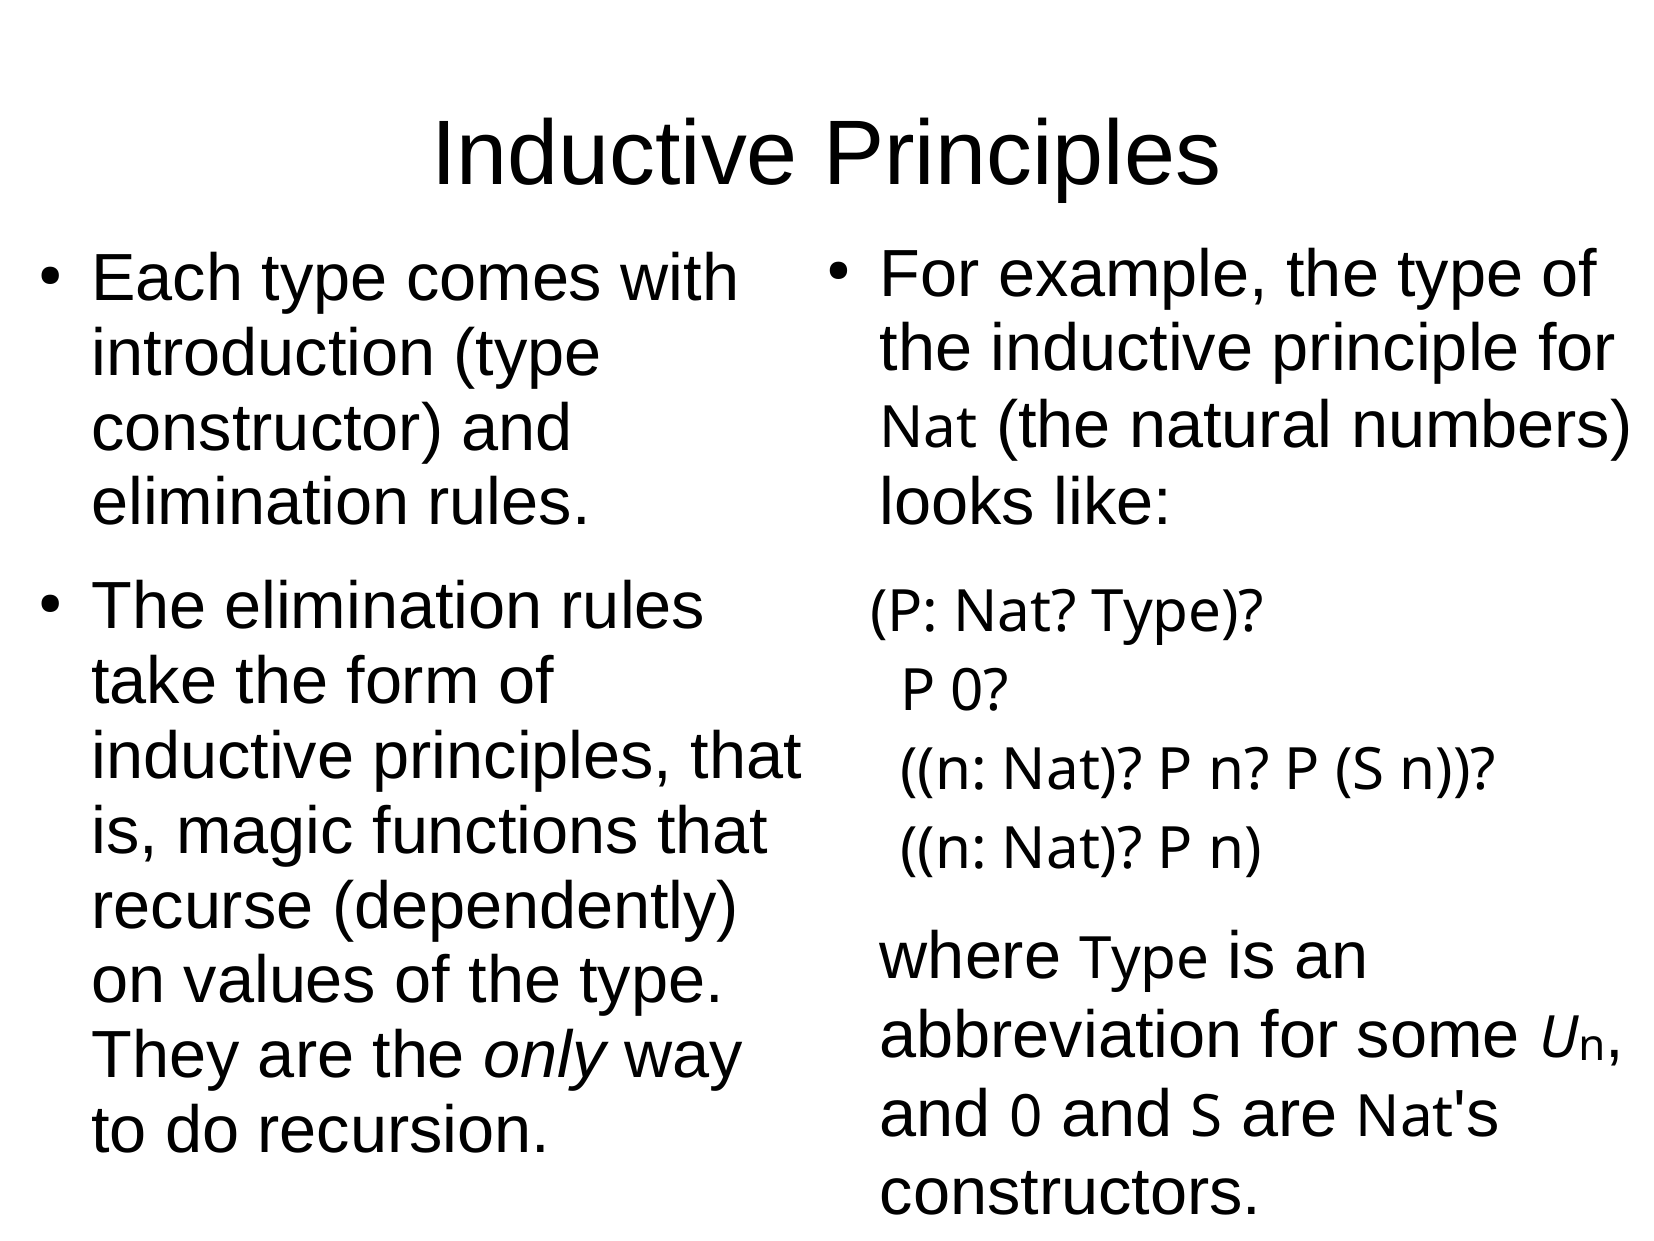

# Inductive Principles
For example, the type of the inductive principle for Nat (the natural numbers) looks like:
 (P: Nat? Type)?
 P 0?
 ((n: Nat)? P n? P (S n))?
 ((n: Nat)? P n)
where Type is an abbreviation for some Un, and 0 and S are Nat's constructors.
Each type comes with introduction (type constructor) and elimination rules.
The elimination rules take the form of inductive principles, that is, magic functions that recurse (dependently) on values of the type. They are the only way to do recursion.